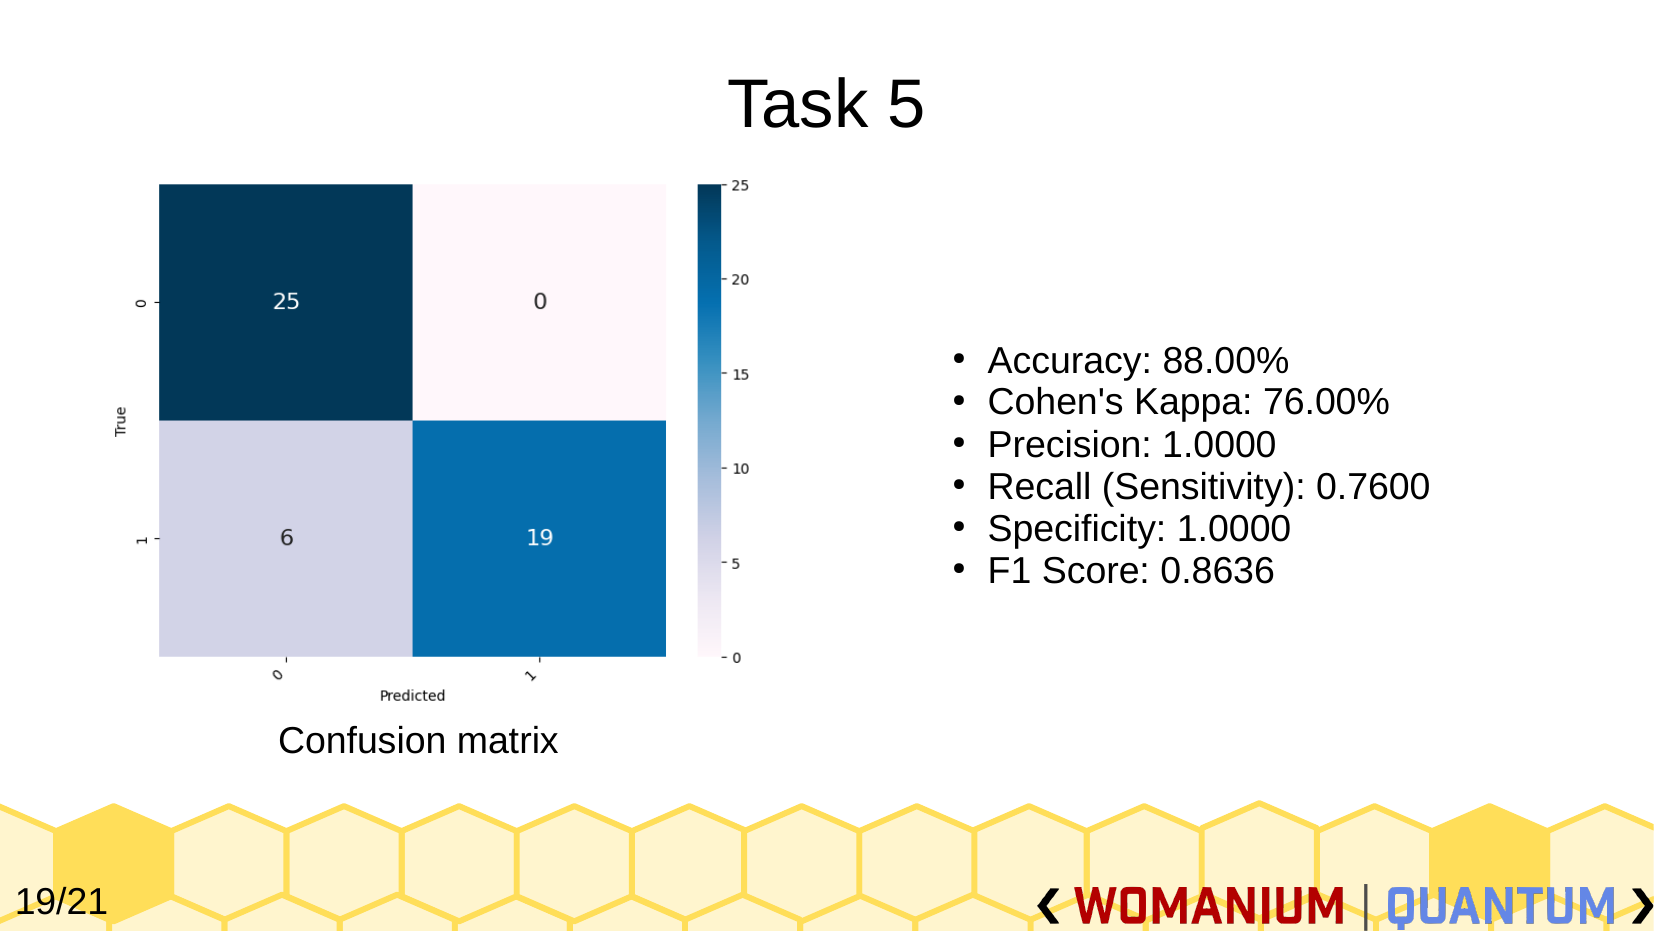

# Task 5
Accuracy: 88.00%
Cohen's Kappa: 76.00%
Precision: 1.0000
Recall (Sensitivity): 0.7600
Specificity: 1.0000
F1 Score: 0.8636
Confusion matrix
19/21